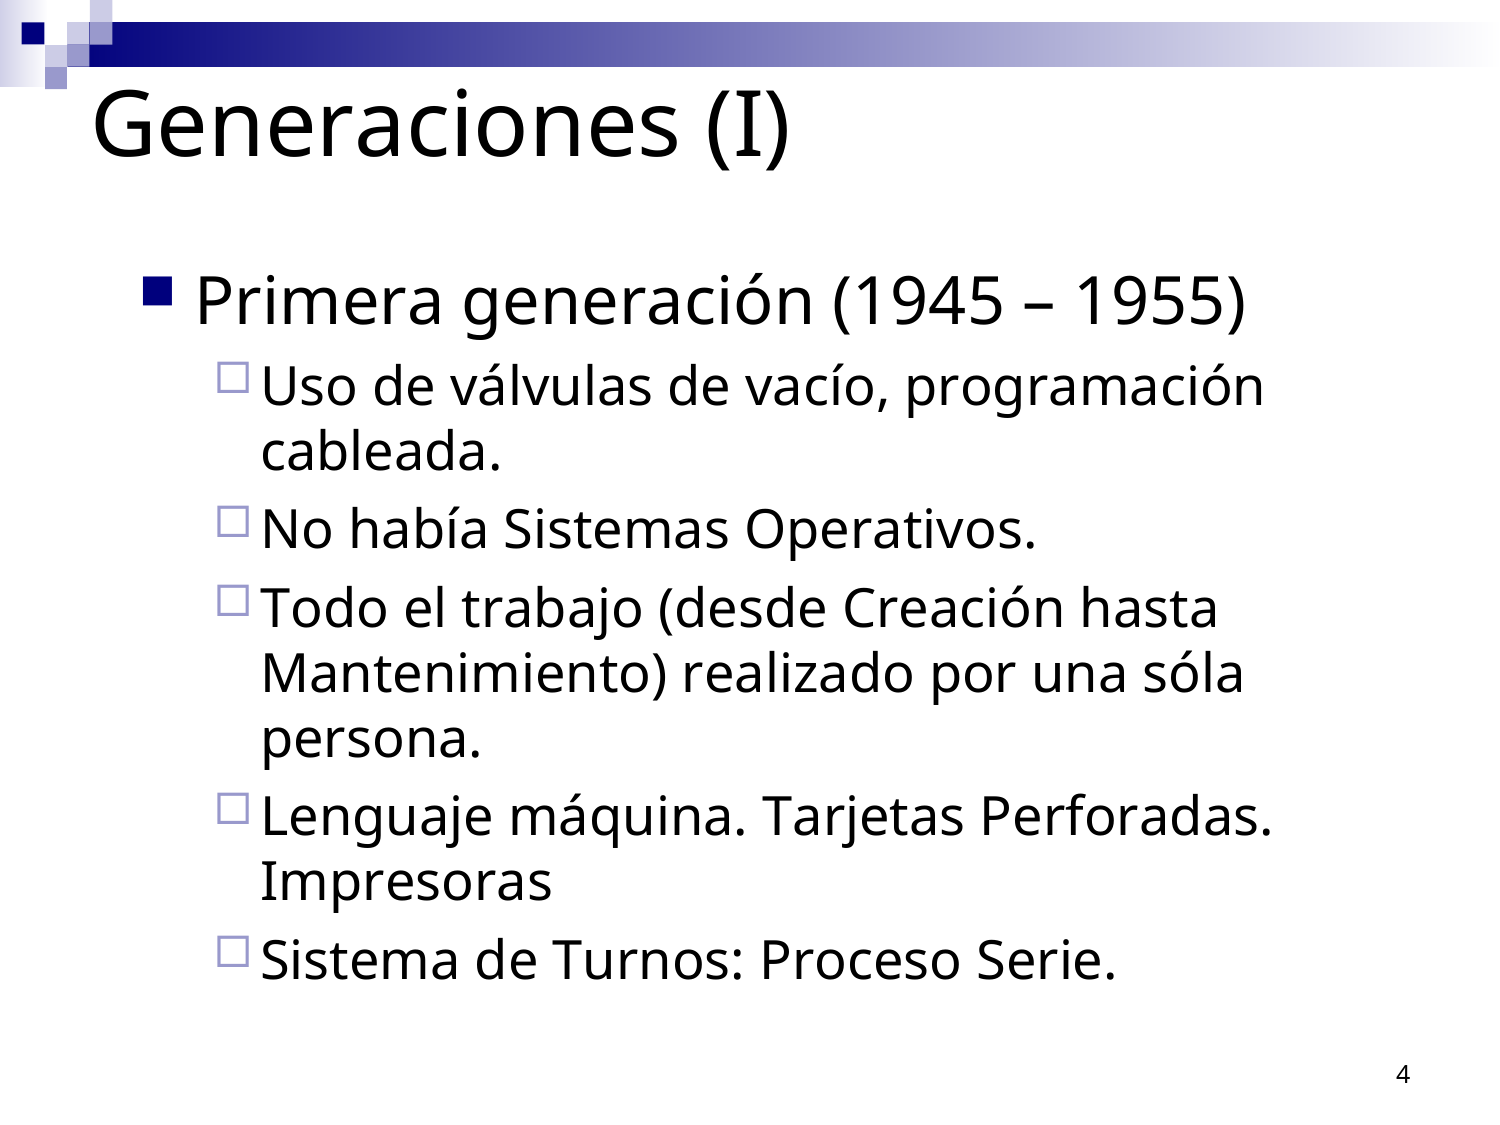

Generaciones (I)
Primera generación (1945 – 1955)
Uso de válvulas de vacío, programación cableada.
No había Sistemas Operativos.
Todo el trabajo (desde Creación hasta Mantenimiento) realizado por una sóla persona.
Lenguaje máquina. Tarjetas Perforadas. Impresoras
Sistema de Turnos: Proceso Serie.